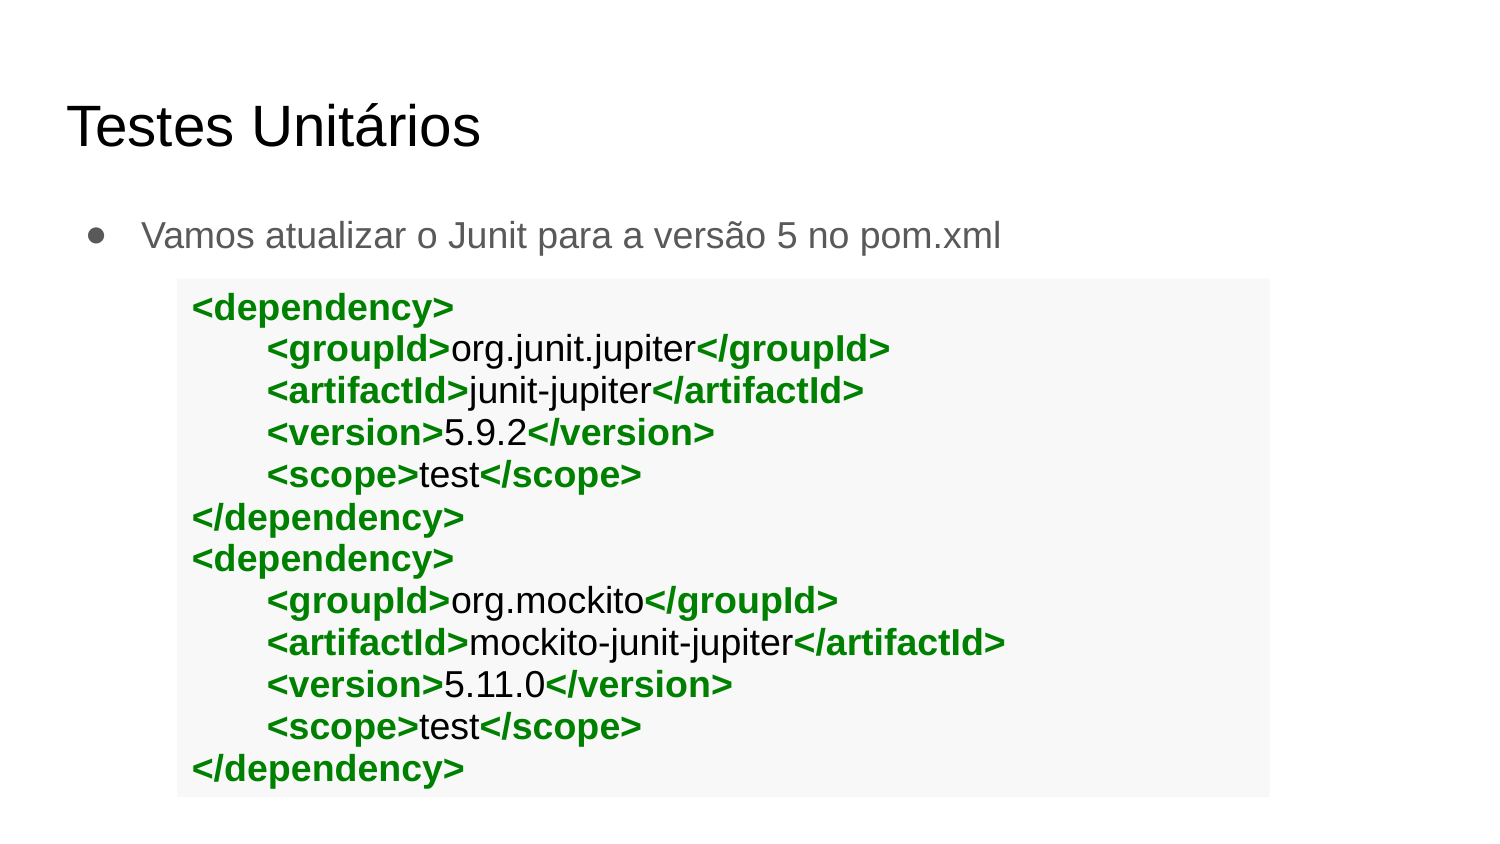

# Testes Unitários
Vamos atualizar o Junit para a versão 5 no pom.xml
<dependency>
	<groupId>org.junit.jupiter</groupId>
	<artifactId>junit-jupiter</artifactId>
	<version>5.9.2</version>
	<scope>test</scope>
</dependency>
<dependency>
	<groupId>org.mockito</groupId>
	<artifactId>mockito-junit-jupiter</artifactId>
	<version>5.11.0</version>
	<scope>test</scope>
</dependency>